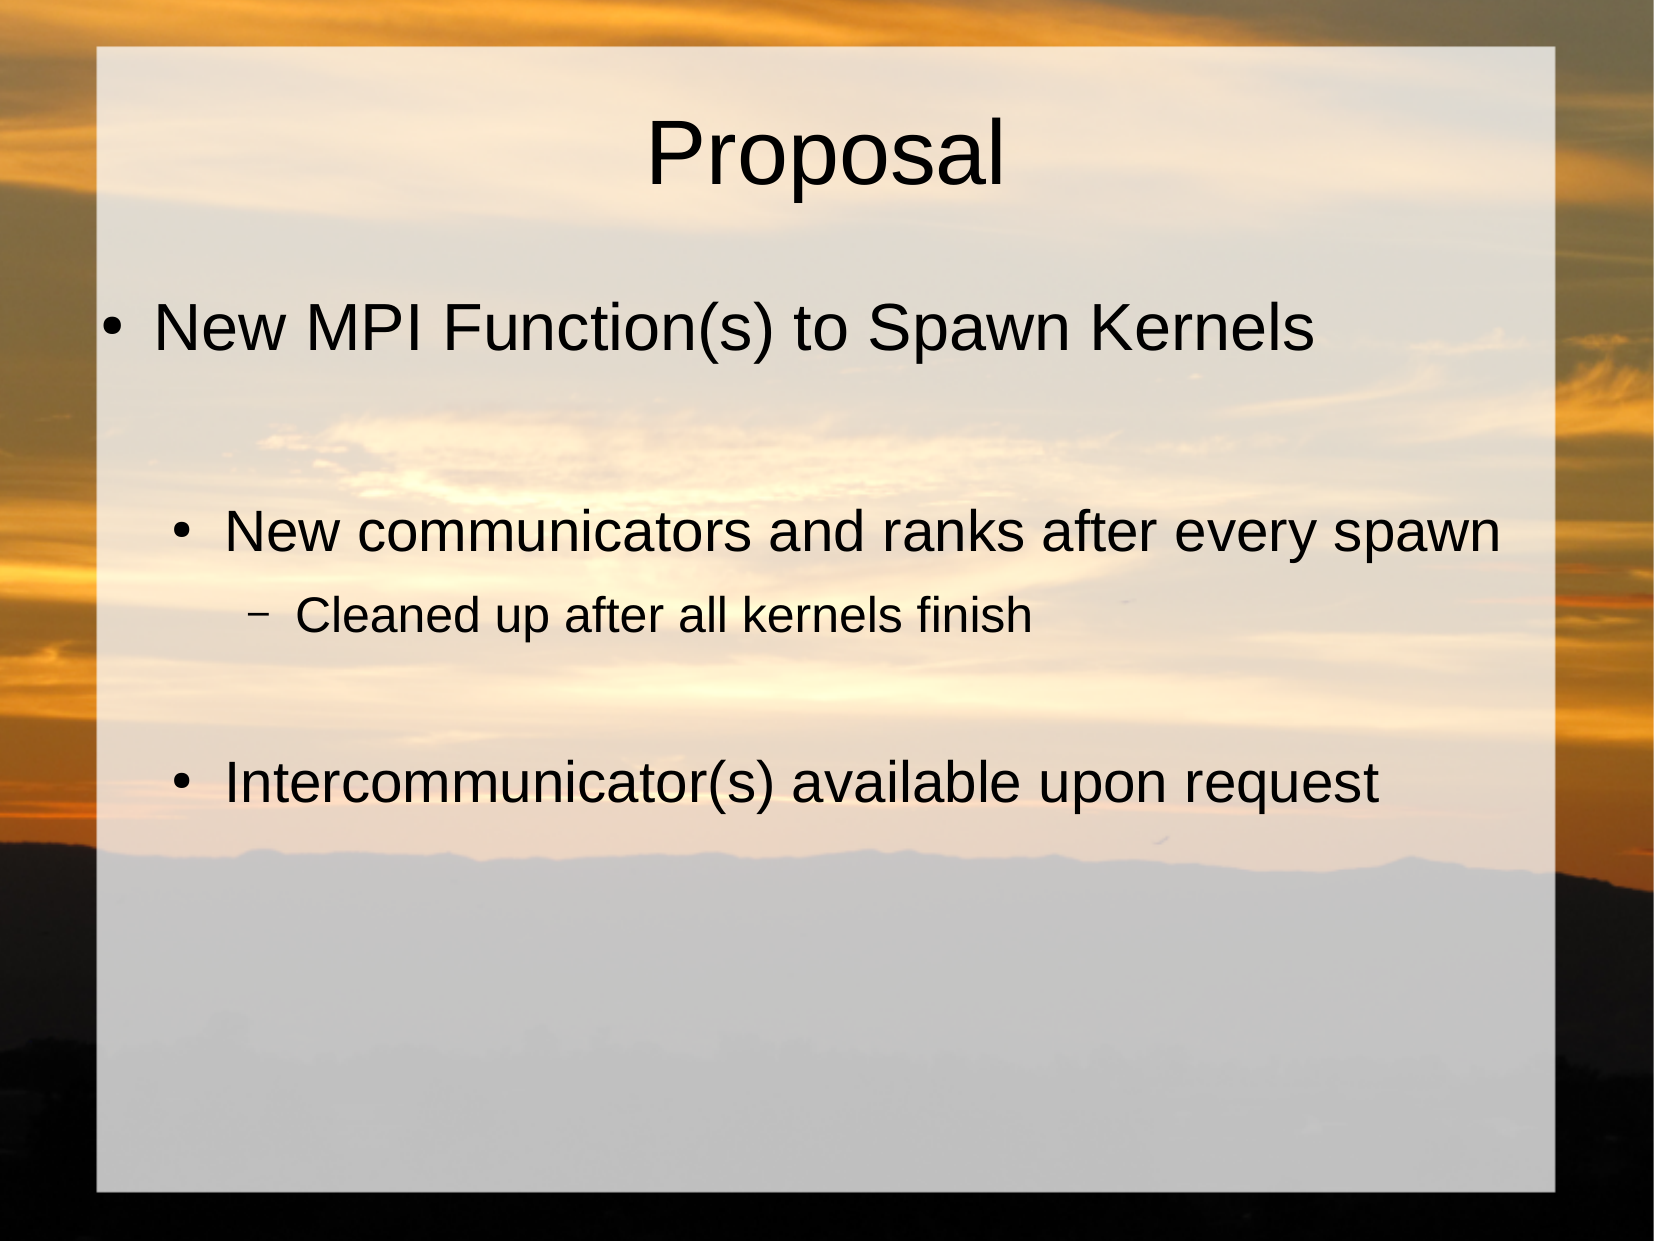

# Proposal
New MPI Function(s) to Spawn Kernels
New communicators and ranks after every spawn
Cleaned up after all kernels finish
Intercommunicator(s) available upon request